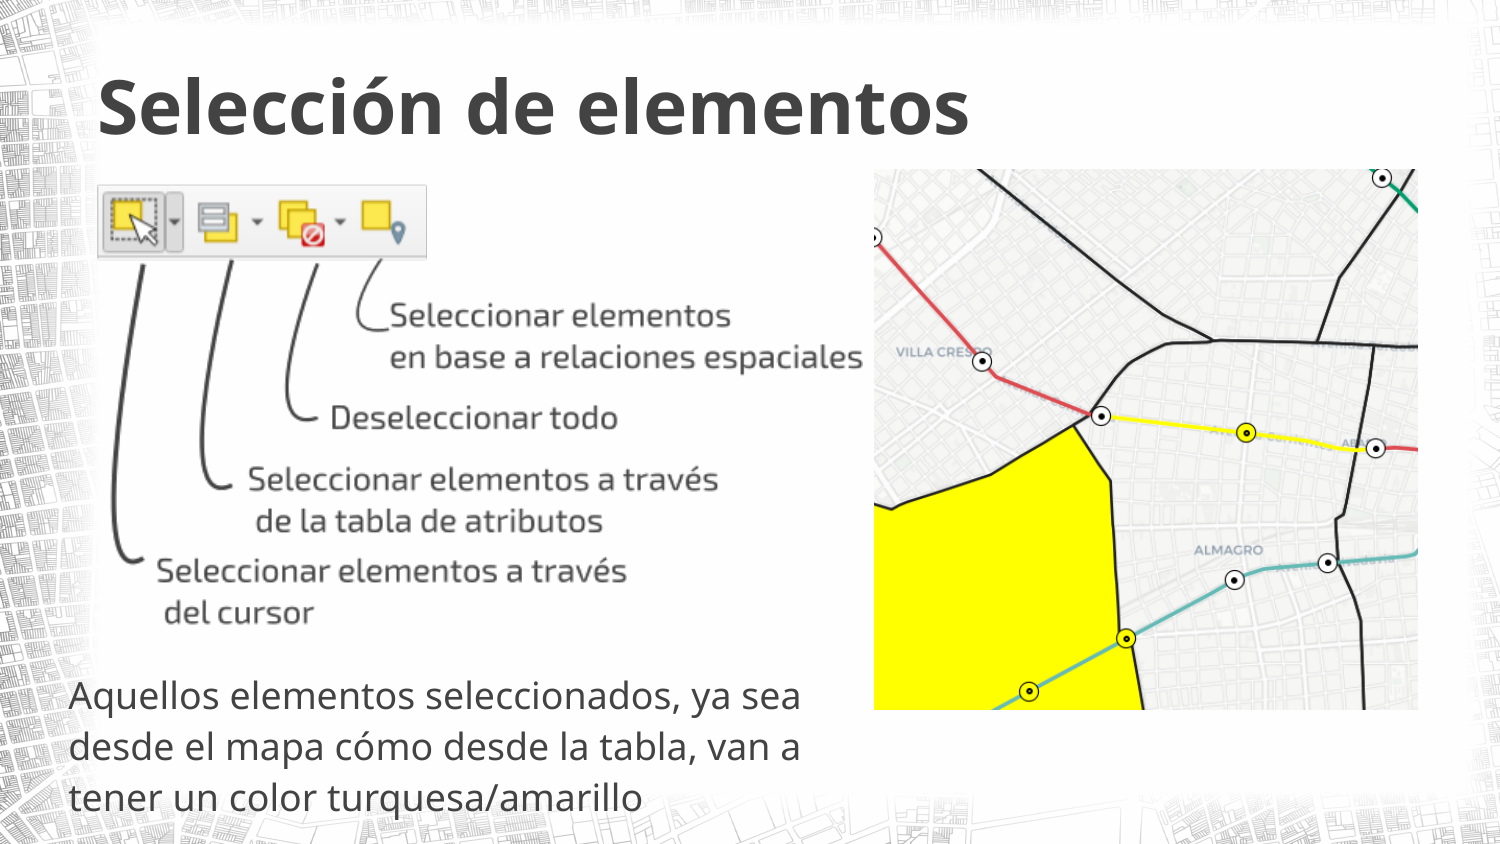

Selección de elementos
Aquellos elementos seleccionados, ya sea desde el mapa cómo desde la tabla, van a tener un color turquesa/amarillo